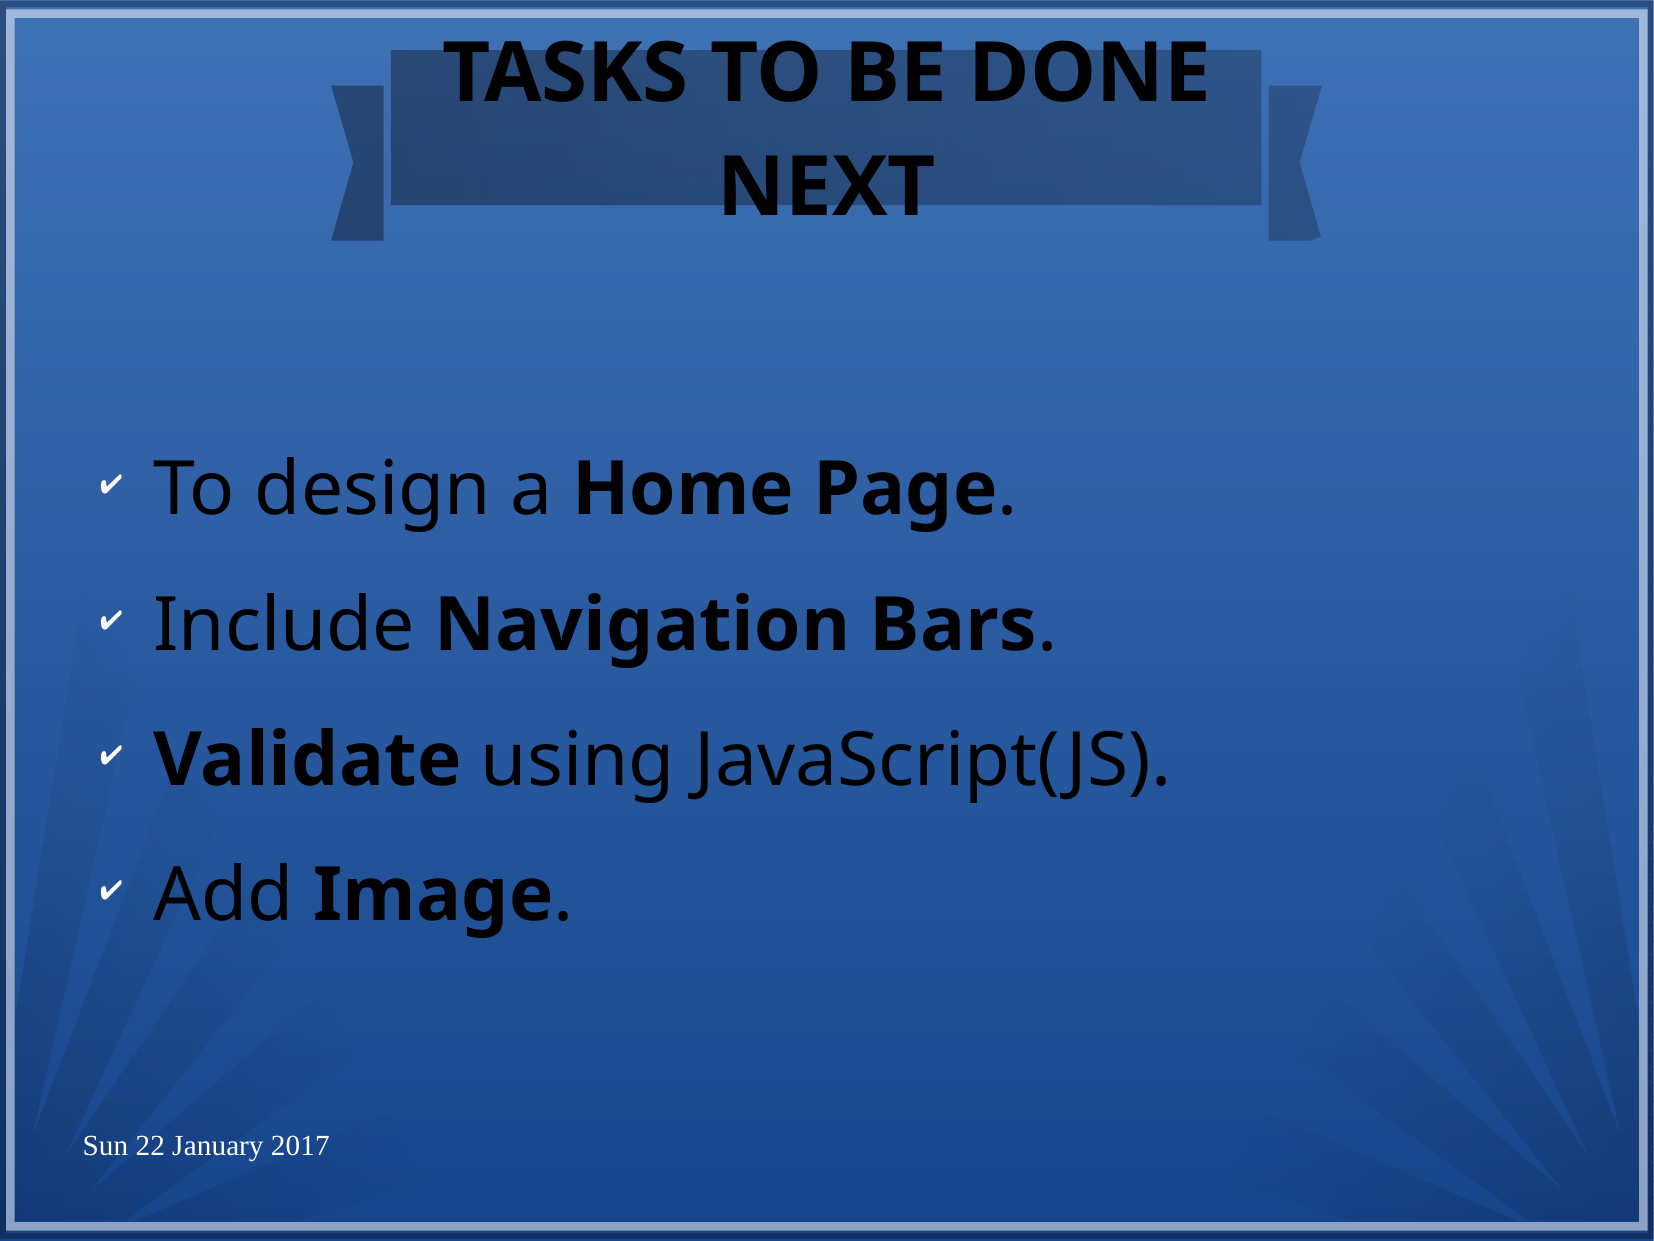

# TASKS TO BE DONE NEXT
To design a Home Page.
Include Navigation Bars.
Validate using JavaScript(JS).
Add Image.
Sun 22 January 2017